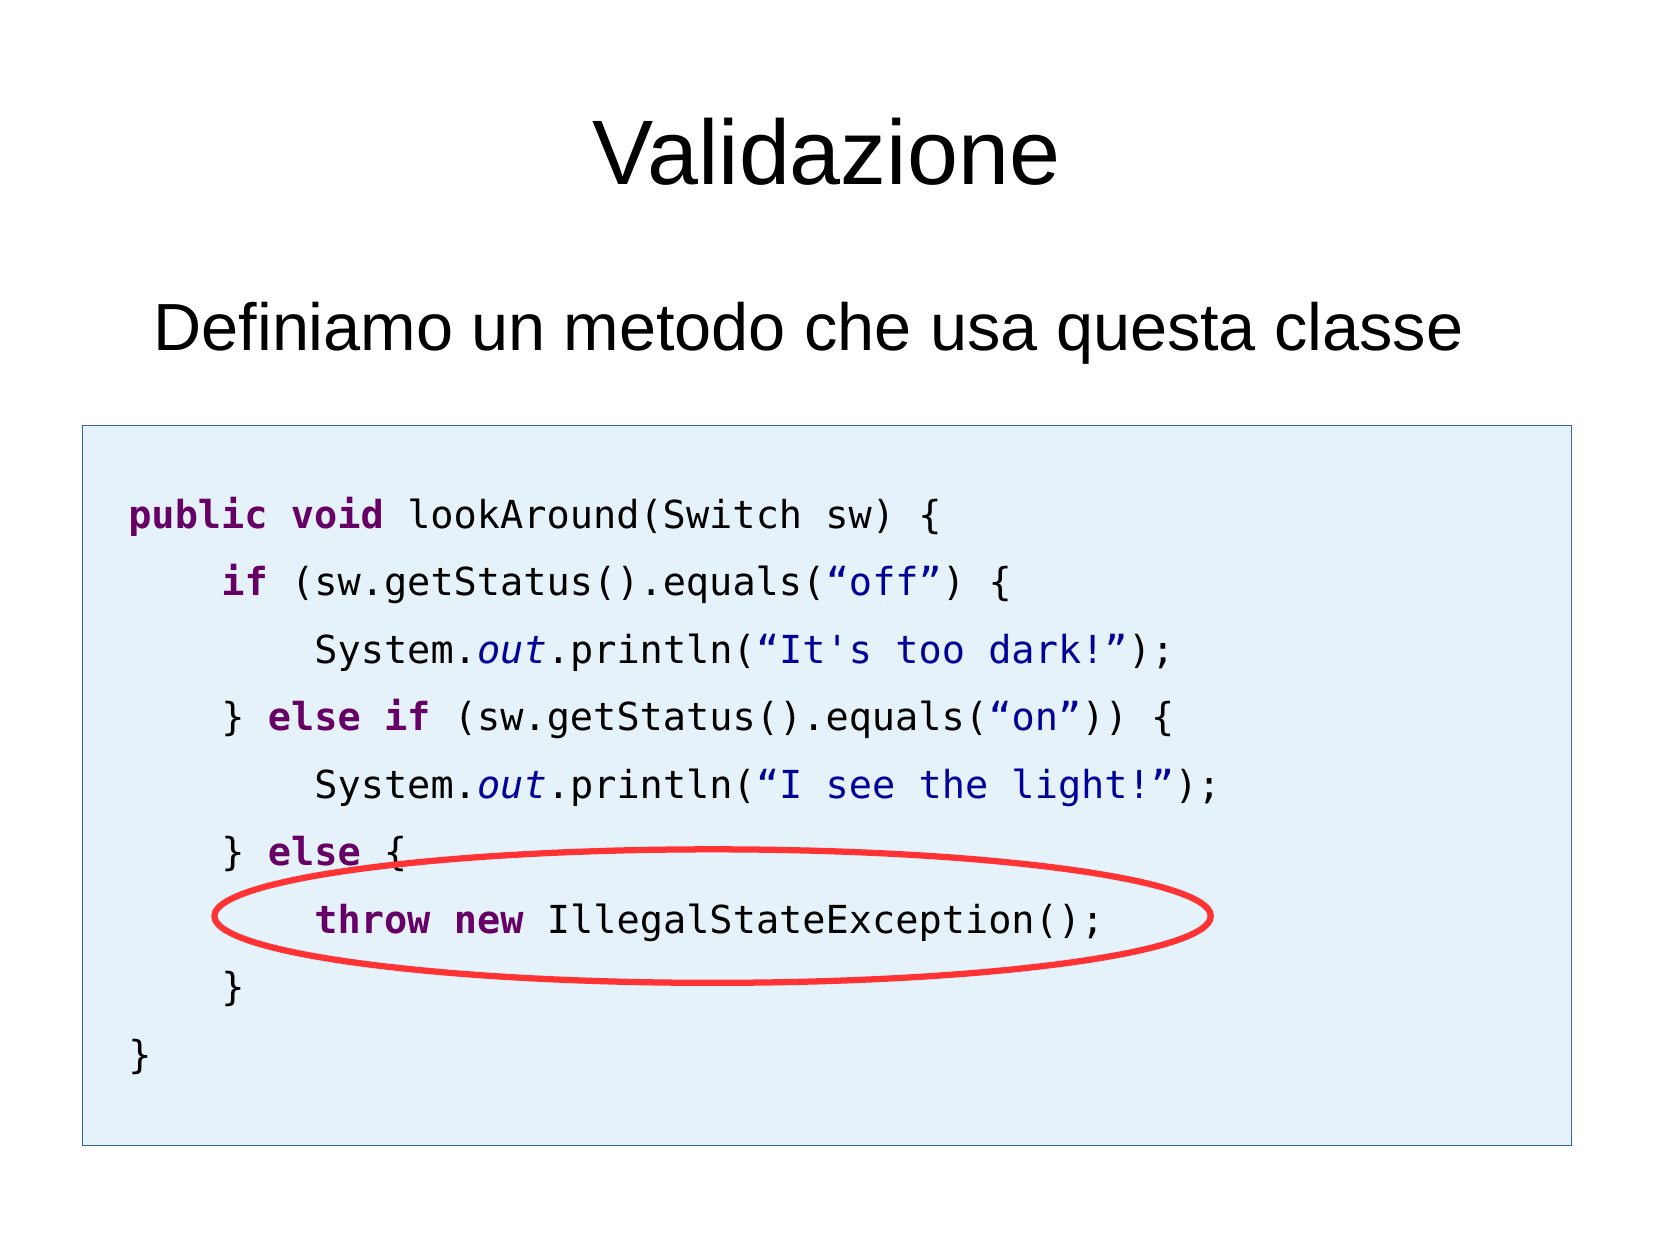

# Validazione
Definiamo un metodo che usa questa classe
public void lookAround(Switch sw) {
 if (sw.getStatus().equals(“off”) {
 System.out.println(“It's too dark!”);
 } else if (sw.getStatus().equals(“on”)) {
 System.out.println(“I see the light!”);
 } else {
 throw new IllegalStateException();
 }
}